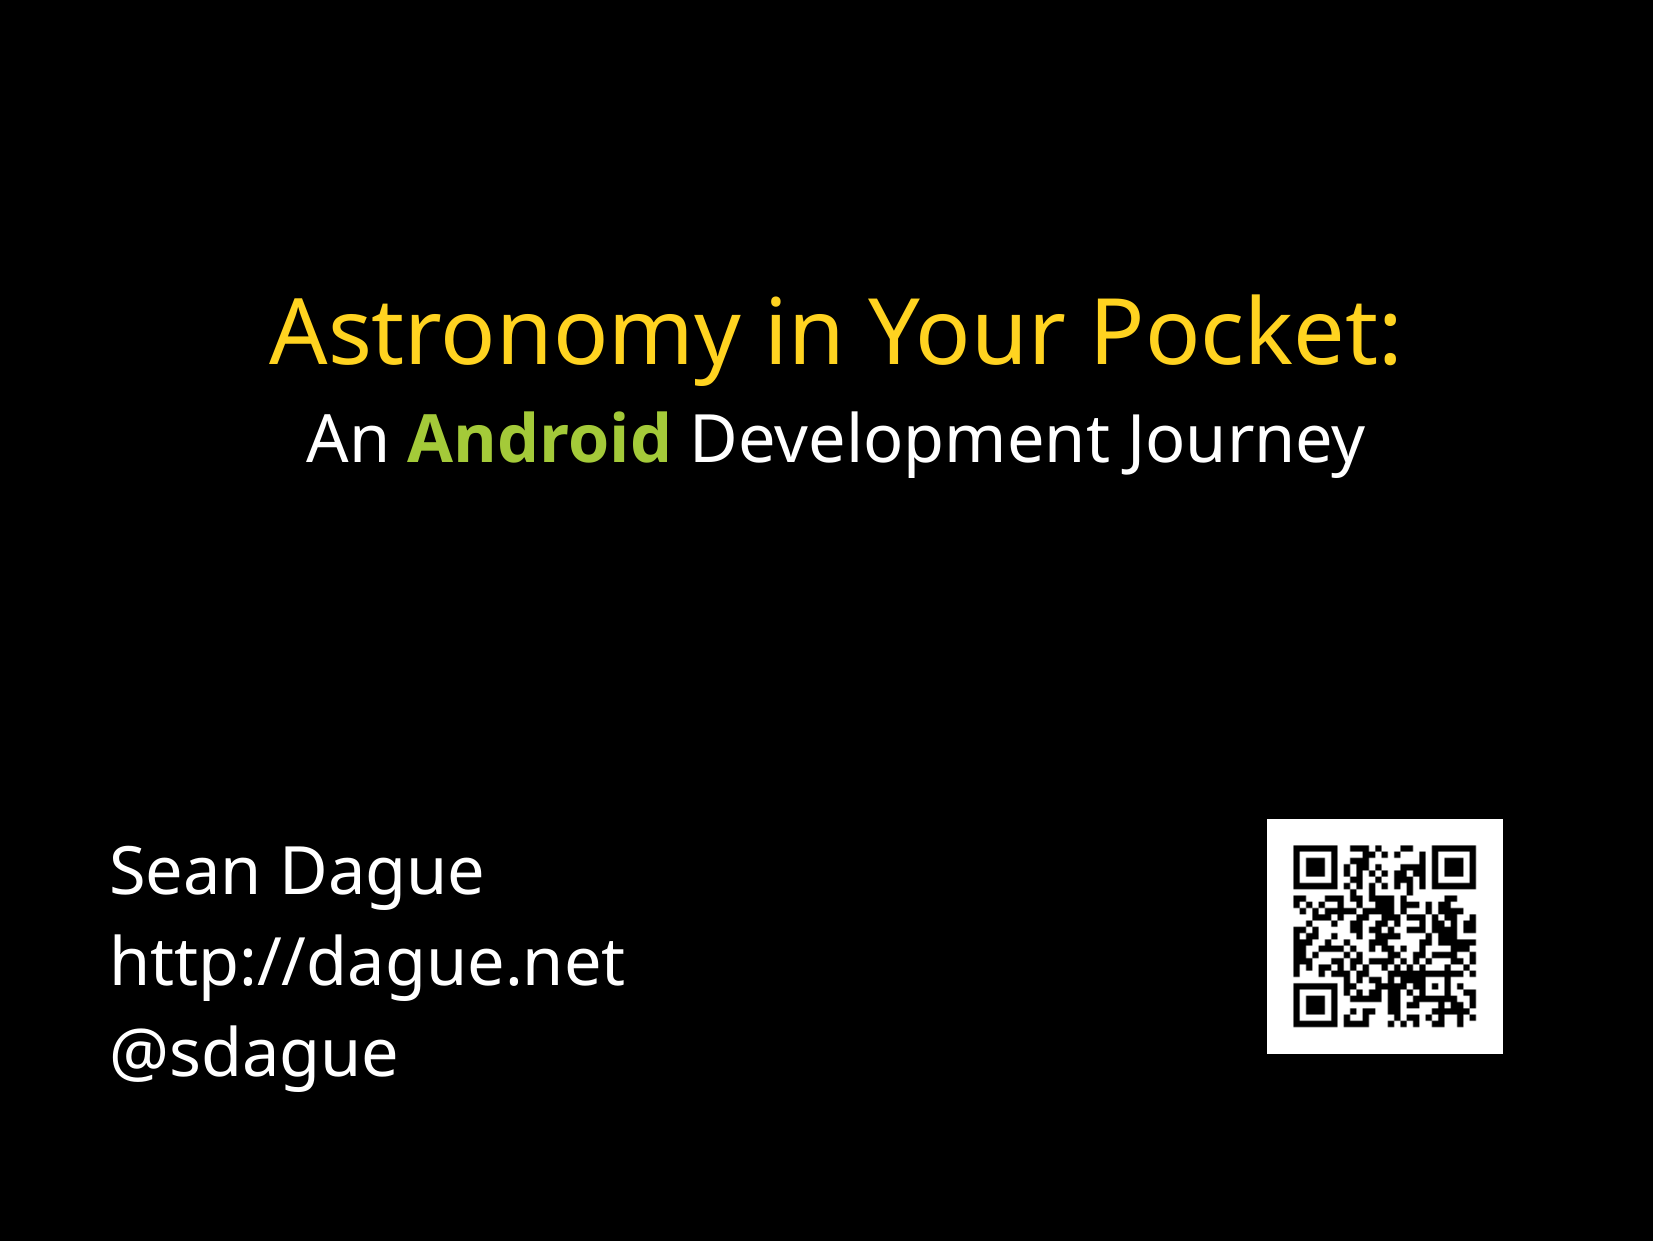

# Astronomy in Your Pocket: An Android Development Journey
Sean Dague
http://dague.net
@sdague